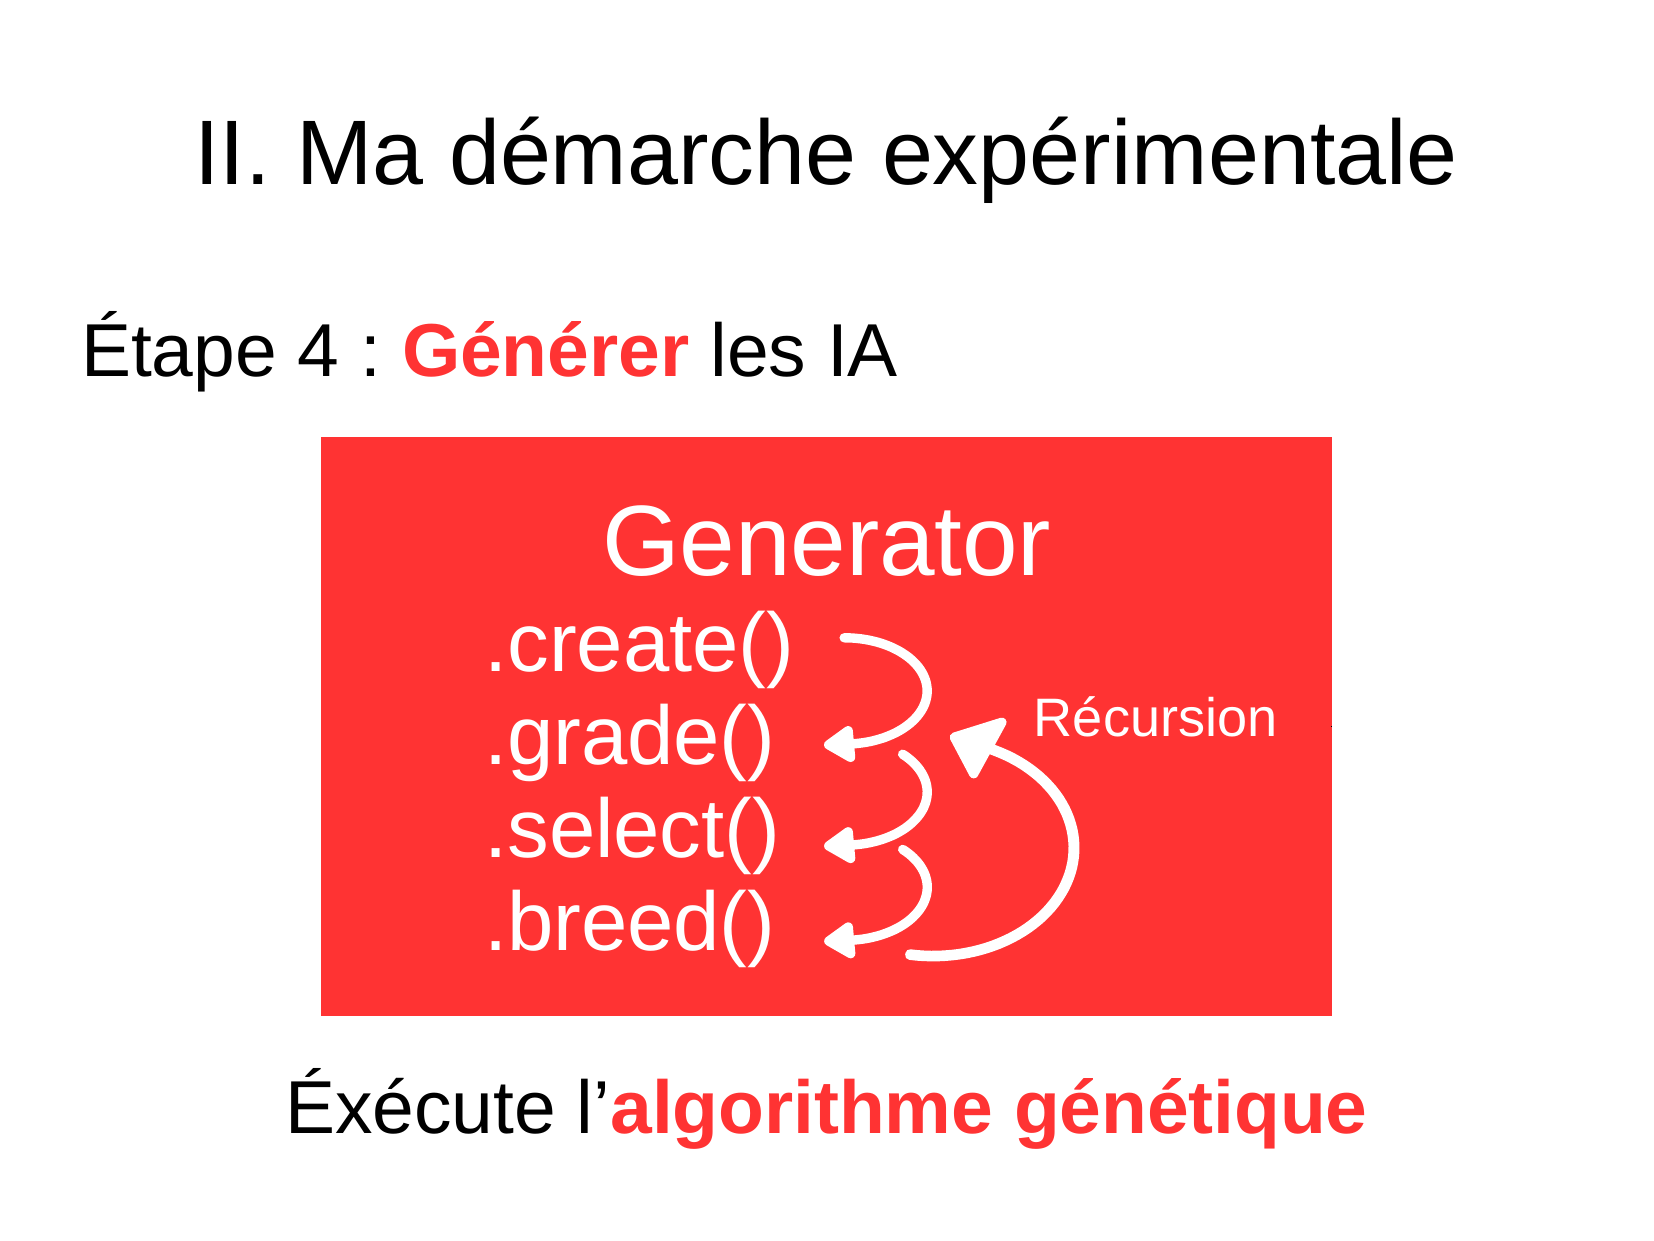

# II. Ma démarche expérimentale
Étape 4 : Générer les IA
Generator
		.create()
		.grade()
		.select()
		.breed()
Récursion
Éxécute l’algorithme génétique